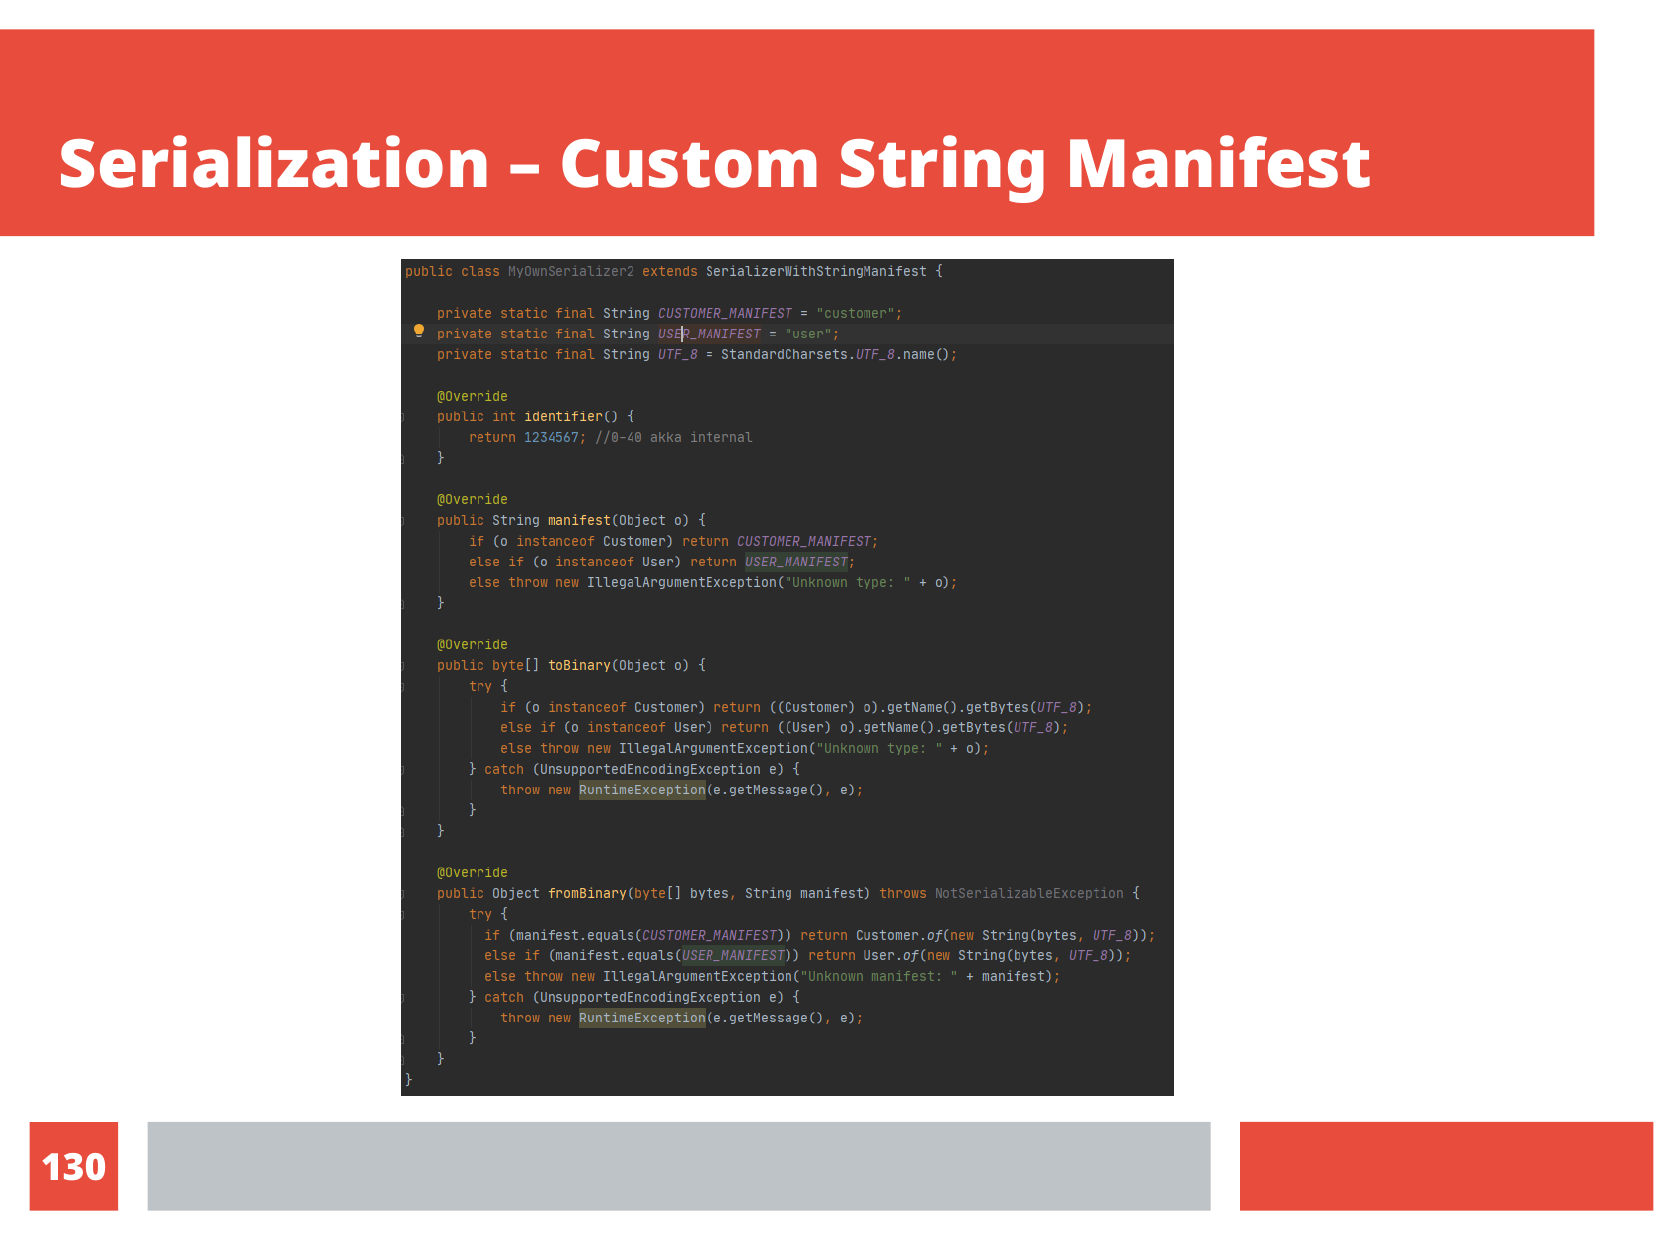

# Serialization – Custom String Manifest
130